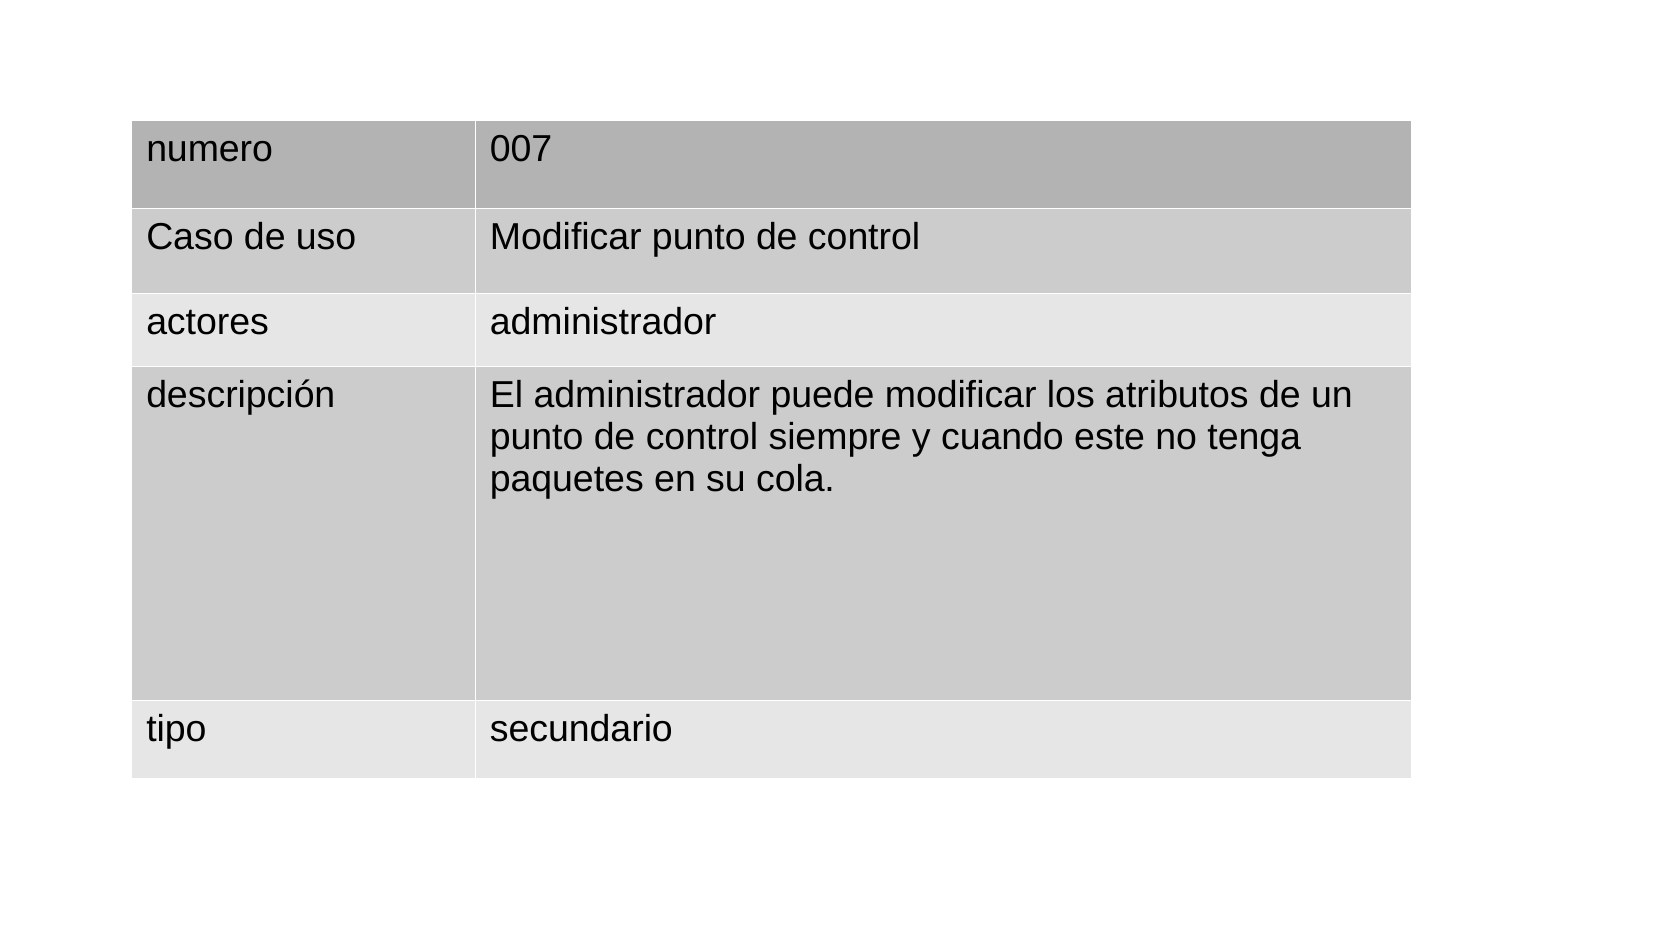

| numero | 007 |
| --- | --- |
| Caso de uso | Modificar punto de control |
| actores | administrador |
| descripción | El administrador puede modificar los atributos de un punto de control siempre y cuando este no tenga paquetes en su cola. |
| tipo | secundario |